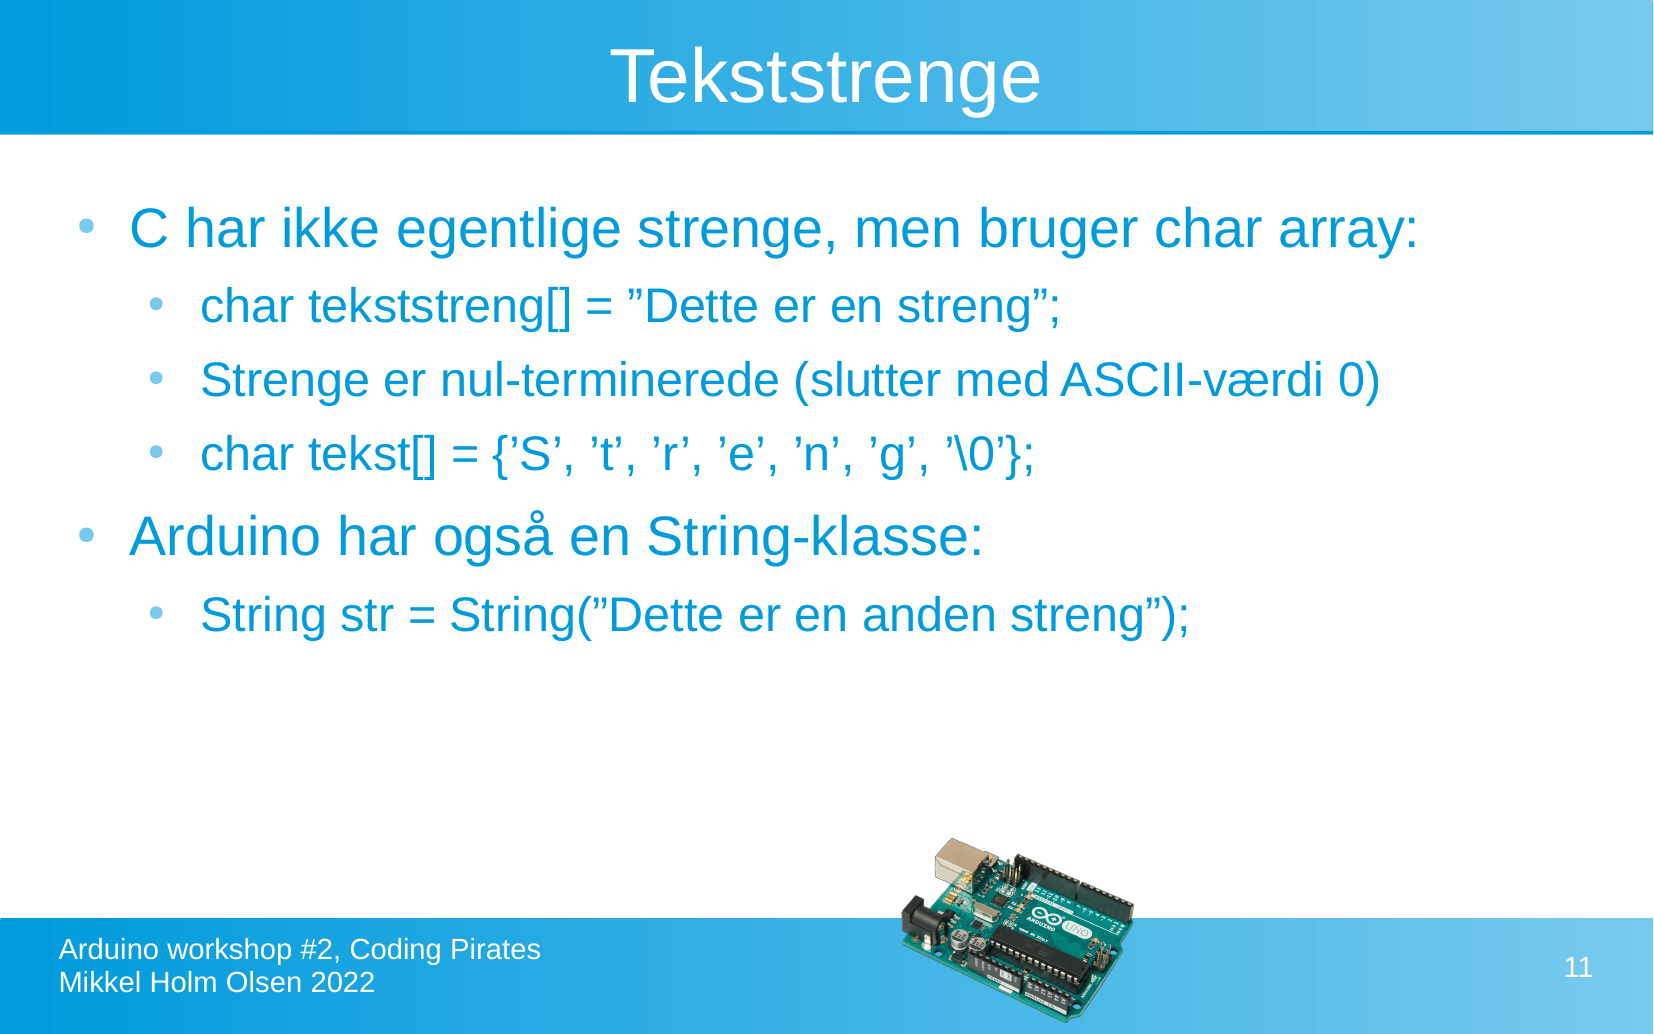

# Tekststrenge
C har ikke egentlige strenge, men bruger char array:
char tekststreng[] = ”Dette er en streng”;
Strenge er nul-terminerede (slutter med ASCII-værdi 0)
char tekst[] = {’S’, ’t’, ’r’, ’e’, ’n’, ’g’, ’\0’};
Arduino har også en String-klasse:
String str = String(”Dette er en anden streng”);
11